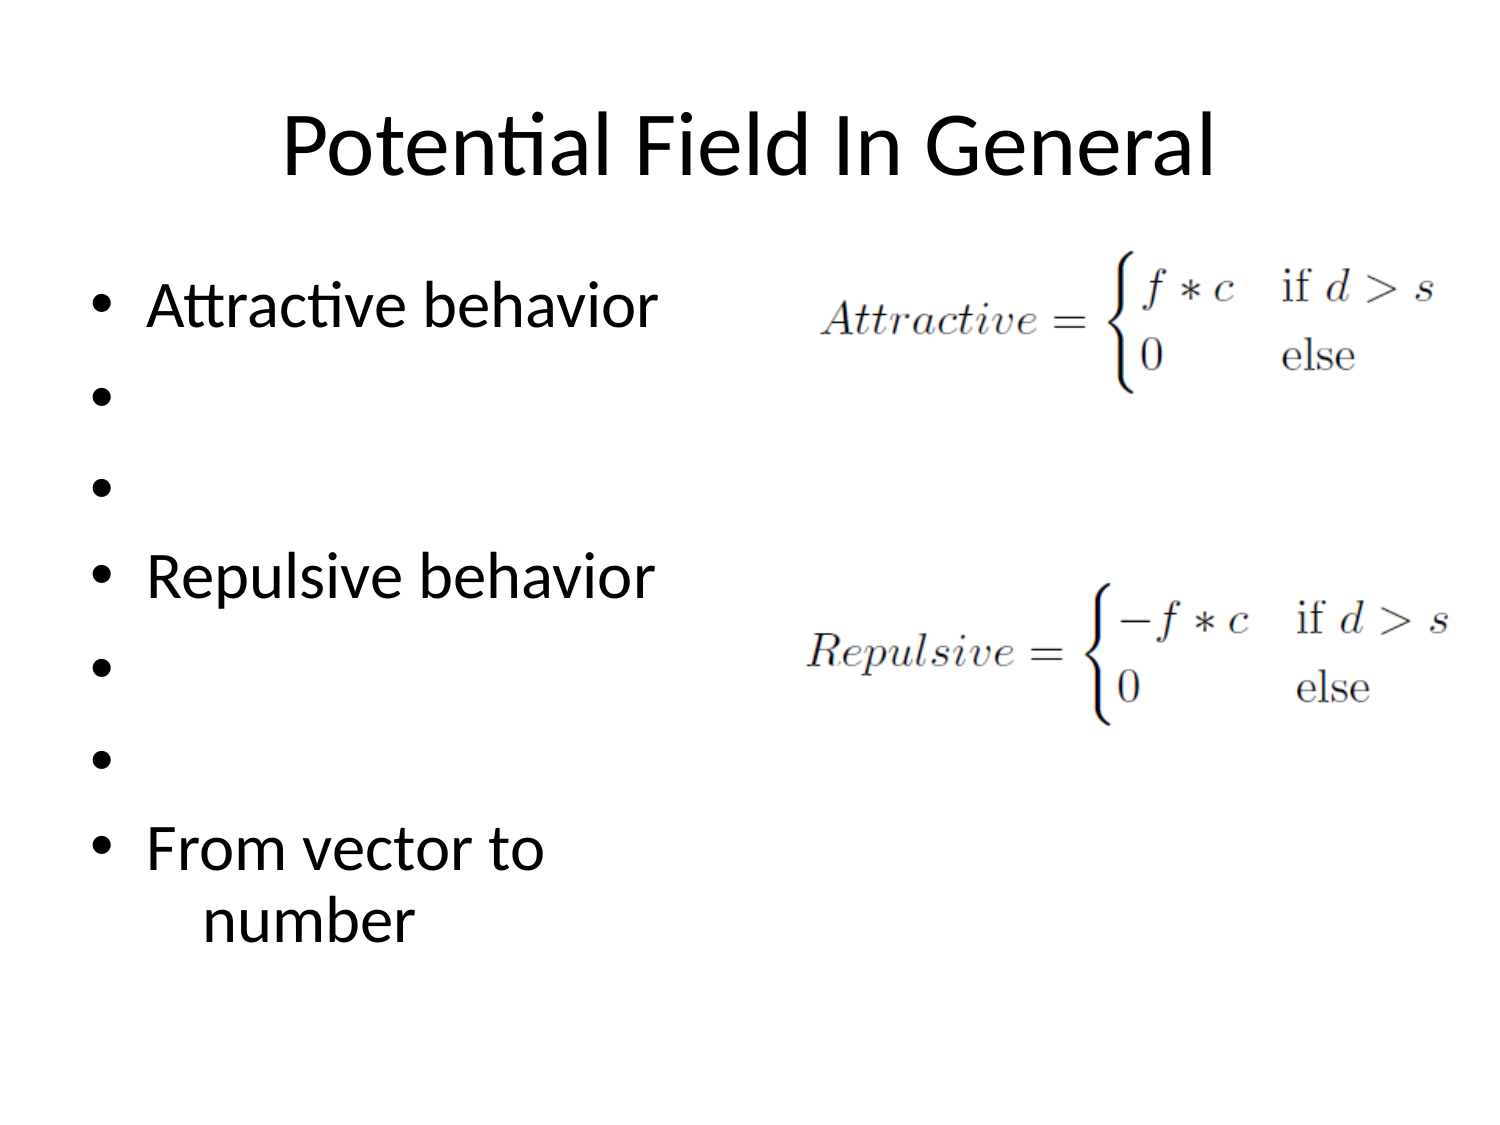

# Potential Field In General
Attractive behavior
Repulsive behavior
From vector to number